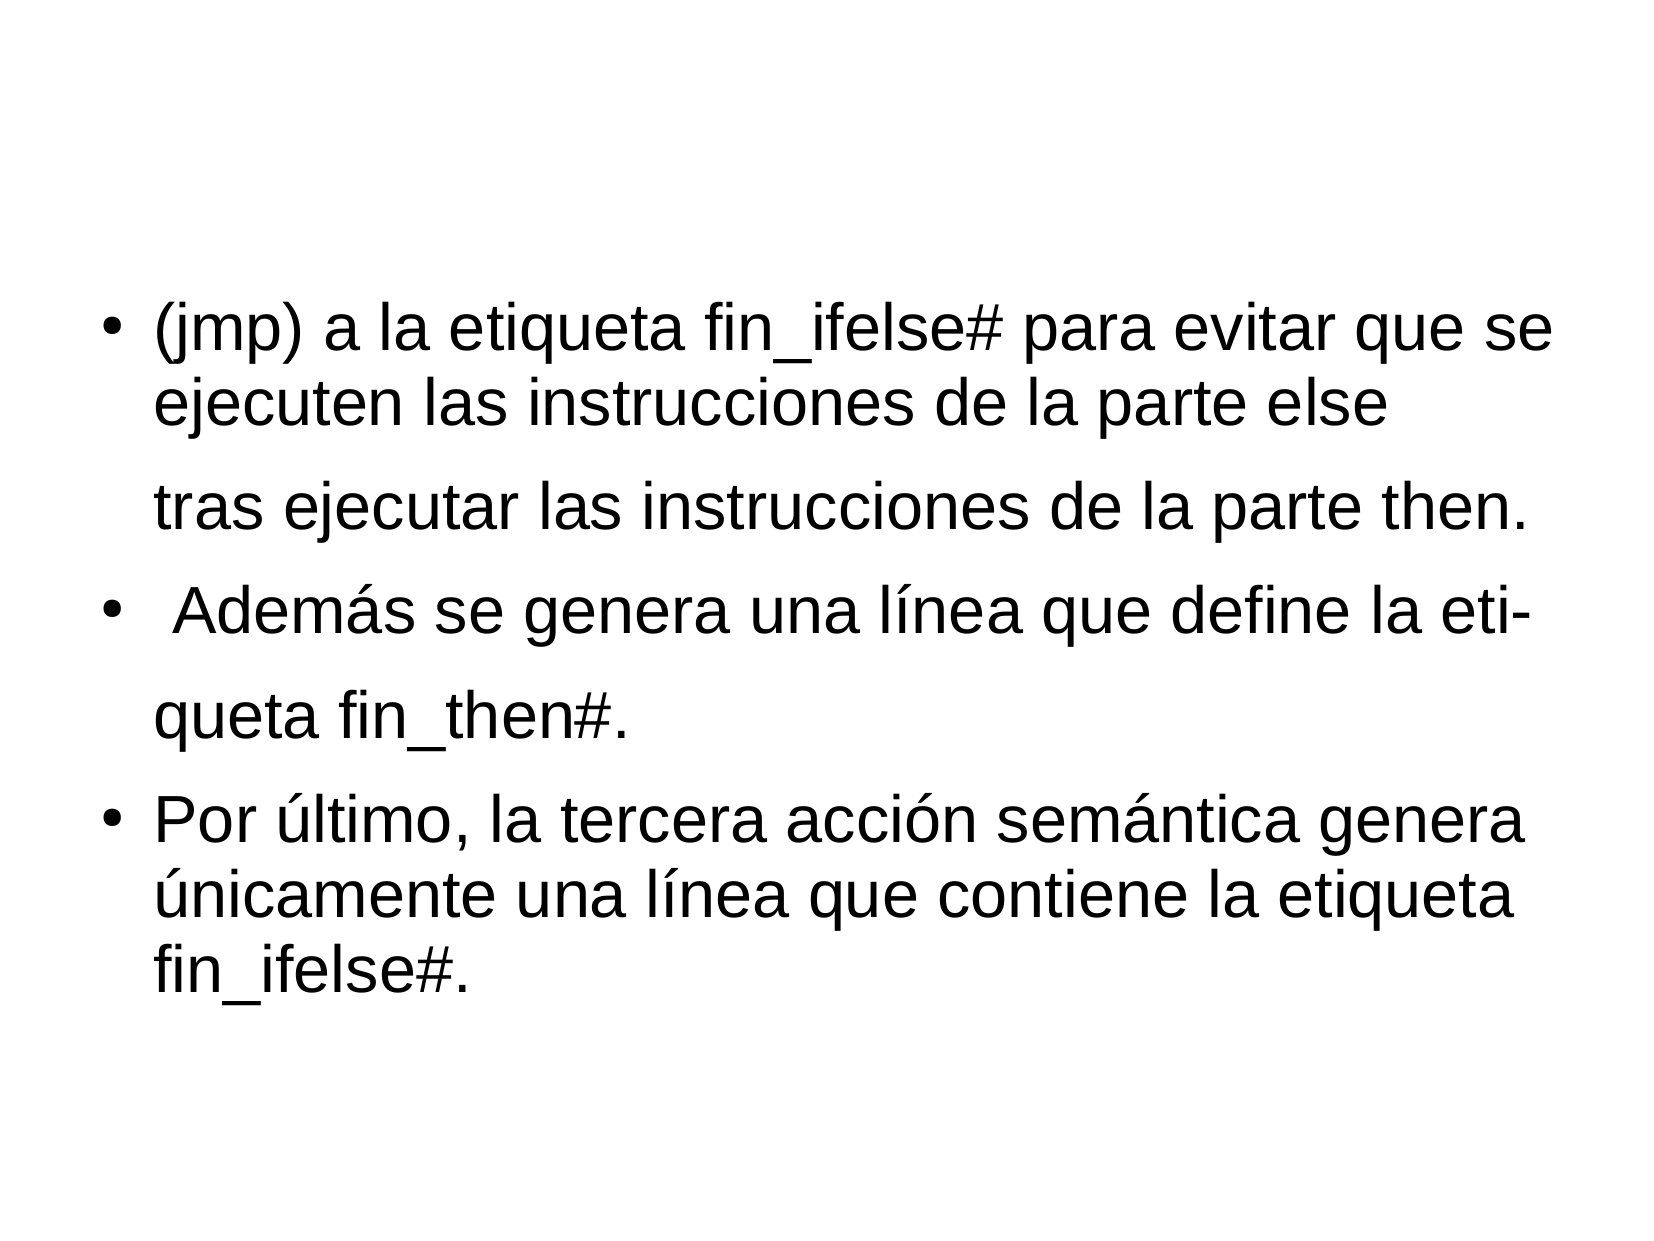

# (jmp) a la etiqueta fin_ifelse# para evitar que se ejecuten las instrucciones de la parte else
tras ejecutar las instrucciones de la parte then.
 Además se genera una línea que define la eti-
queta fin_then#.
Por último, la tercera acción semántica genera únicamente una línea que contiene la etiqueta fin_ifelse#.